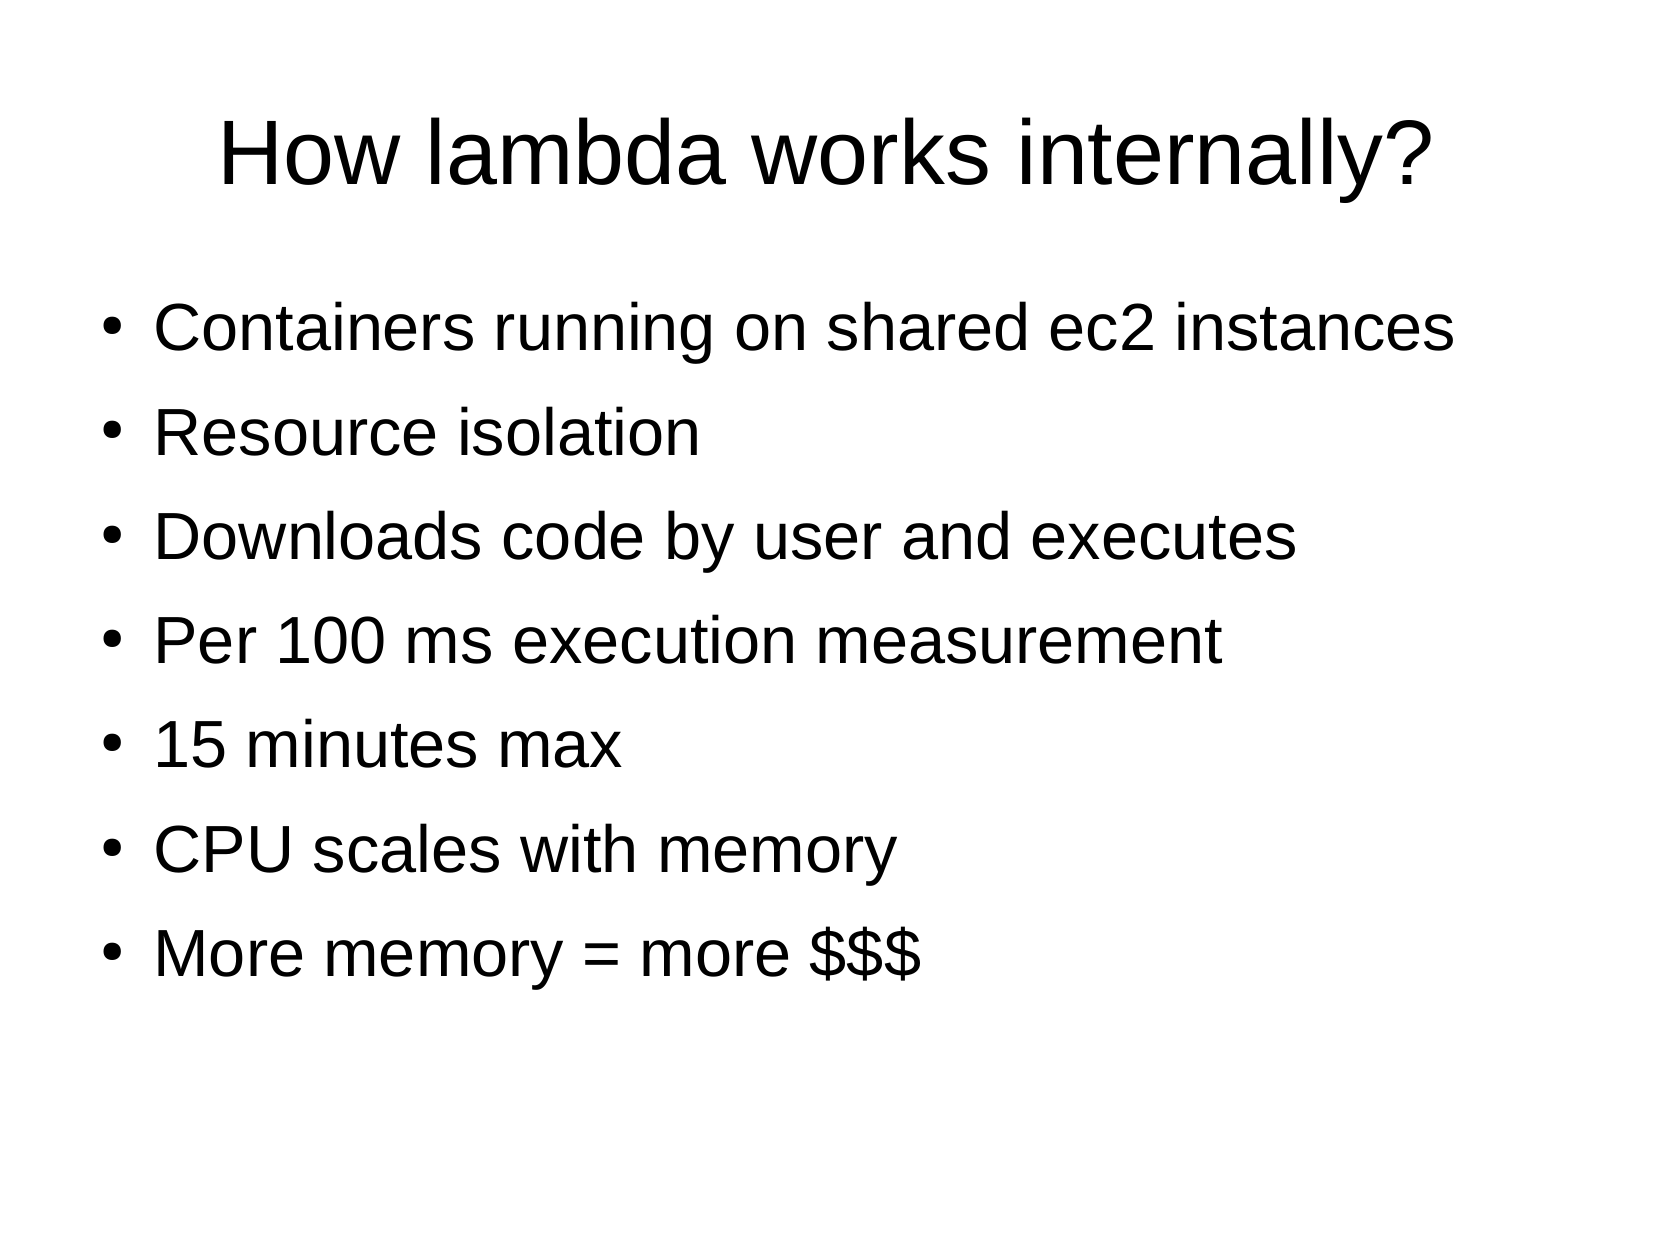

# How lambda works internally?
Containers running on shared ec2 instances
Resource isolation
Downloads code by user and executes
Per 100 ms execution measurement
15 minutes max
CPU scales with memory
More memory = more $$$